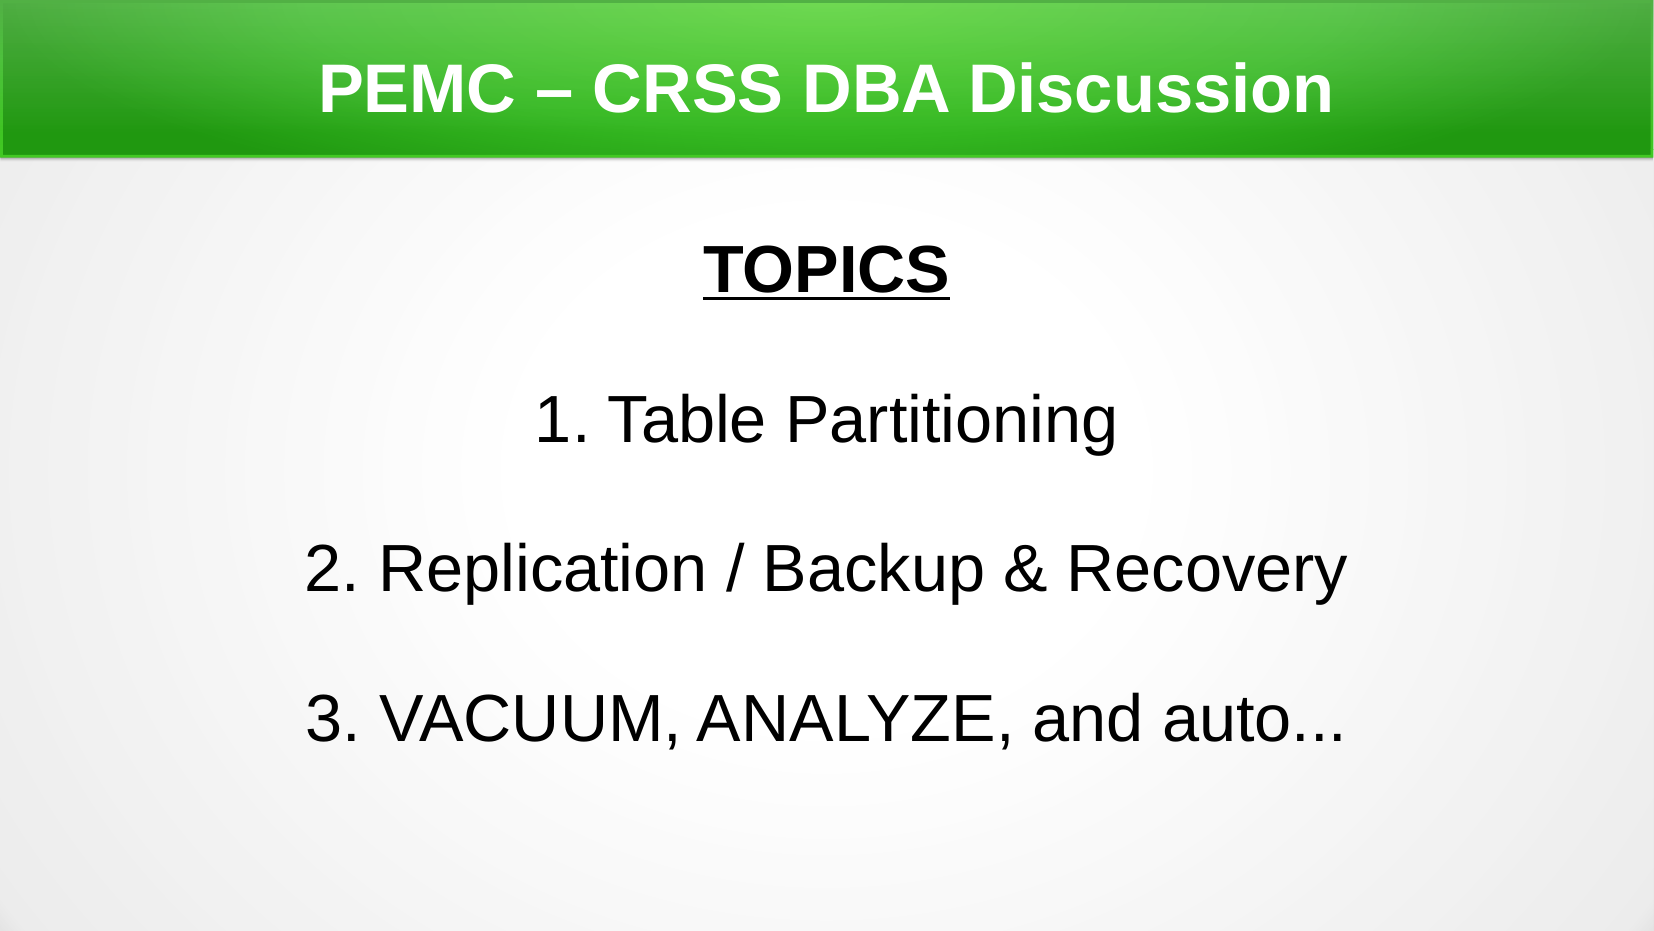

# PEMC – CRSS DBA Discussion
TOPICS
1. Table Partitioning
2. Replication / Backup & Recovery
3. VACUUM, ANALYZE, and auto...